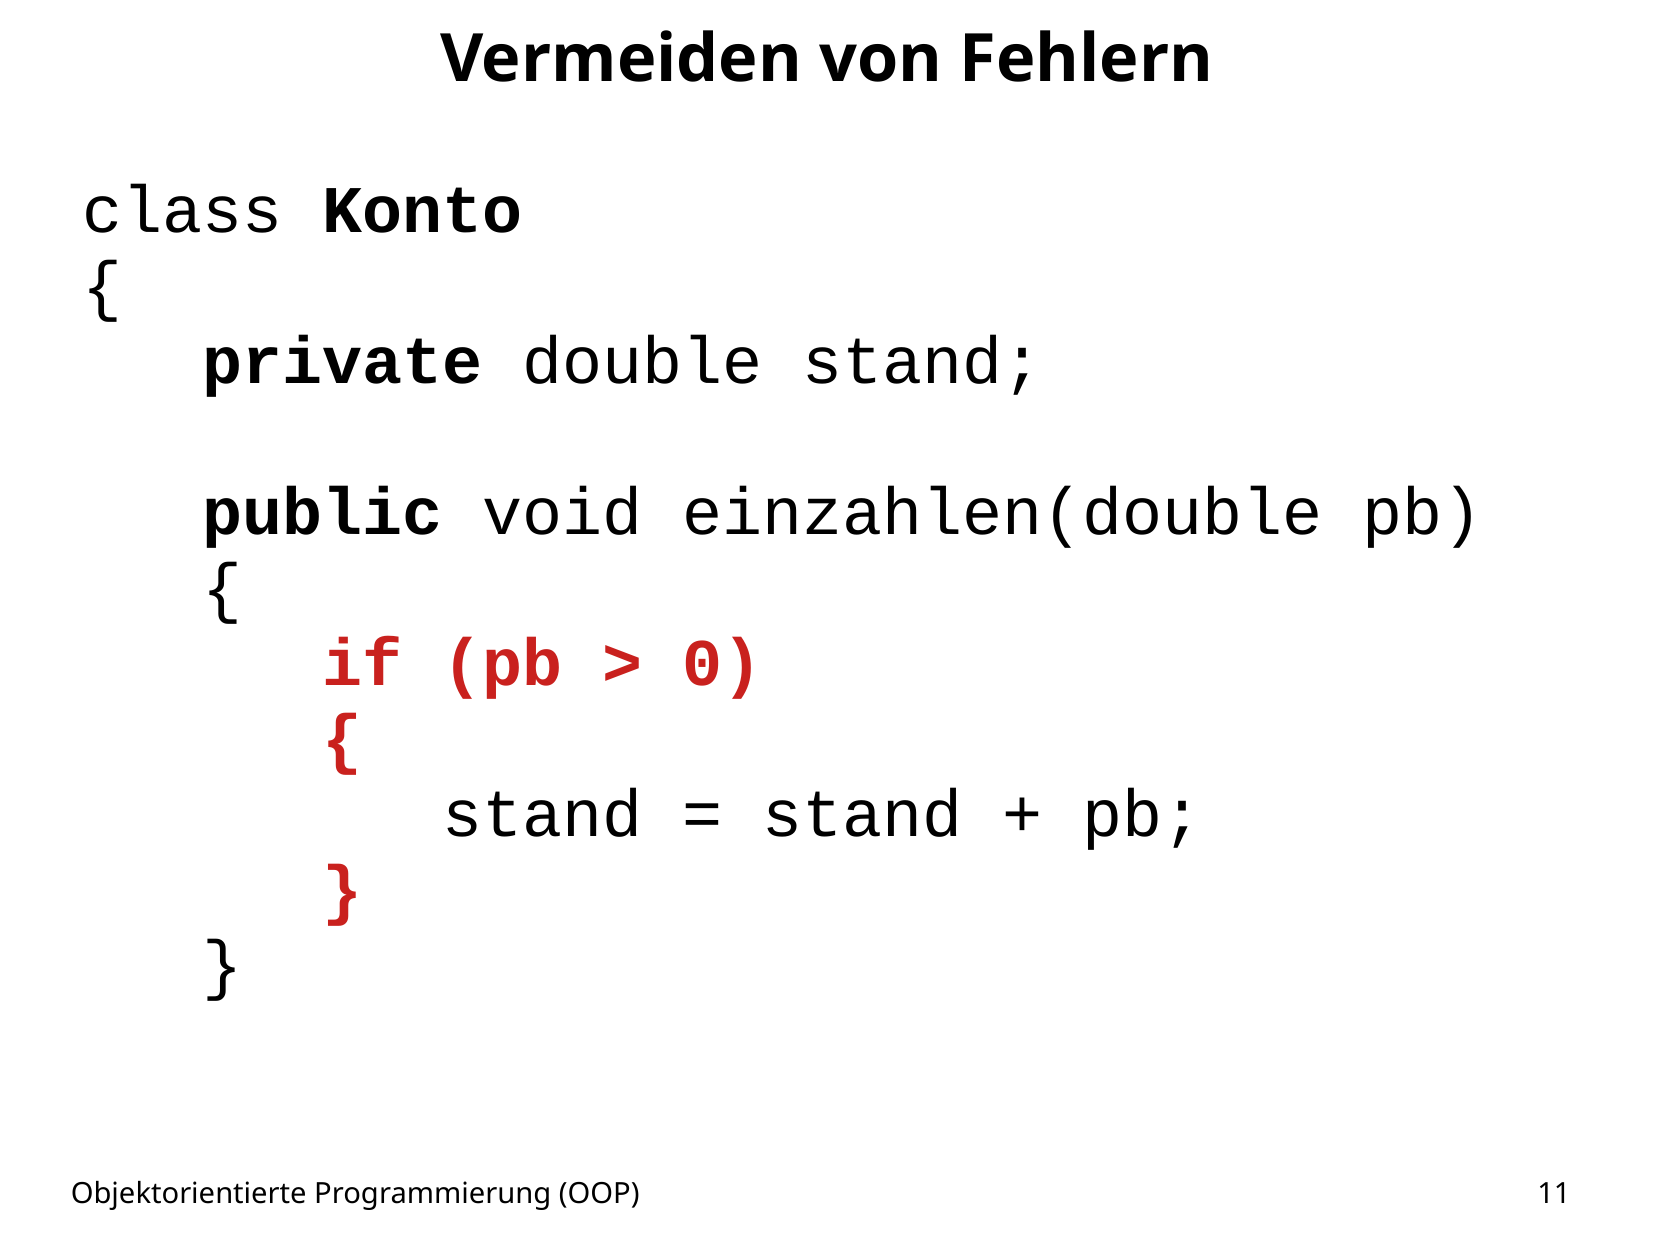

# Vermeiden von Fehlern
class Konto
{
 private double stand;
 public void einzahlen(double pb)
 {
 if (pb > 0)
 {
 stand = stand + pb;
 }
 }
Objektorientierte Programmierung (OOP)
11